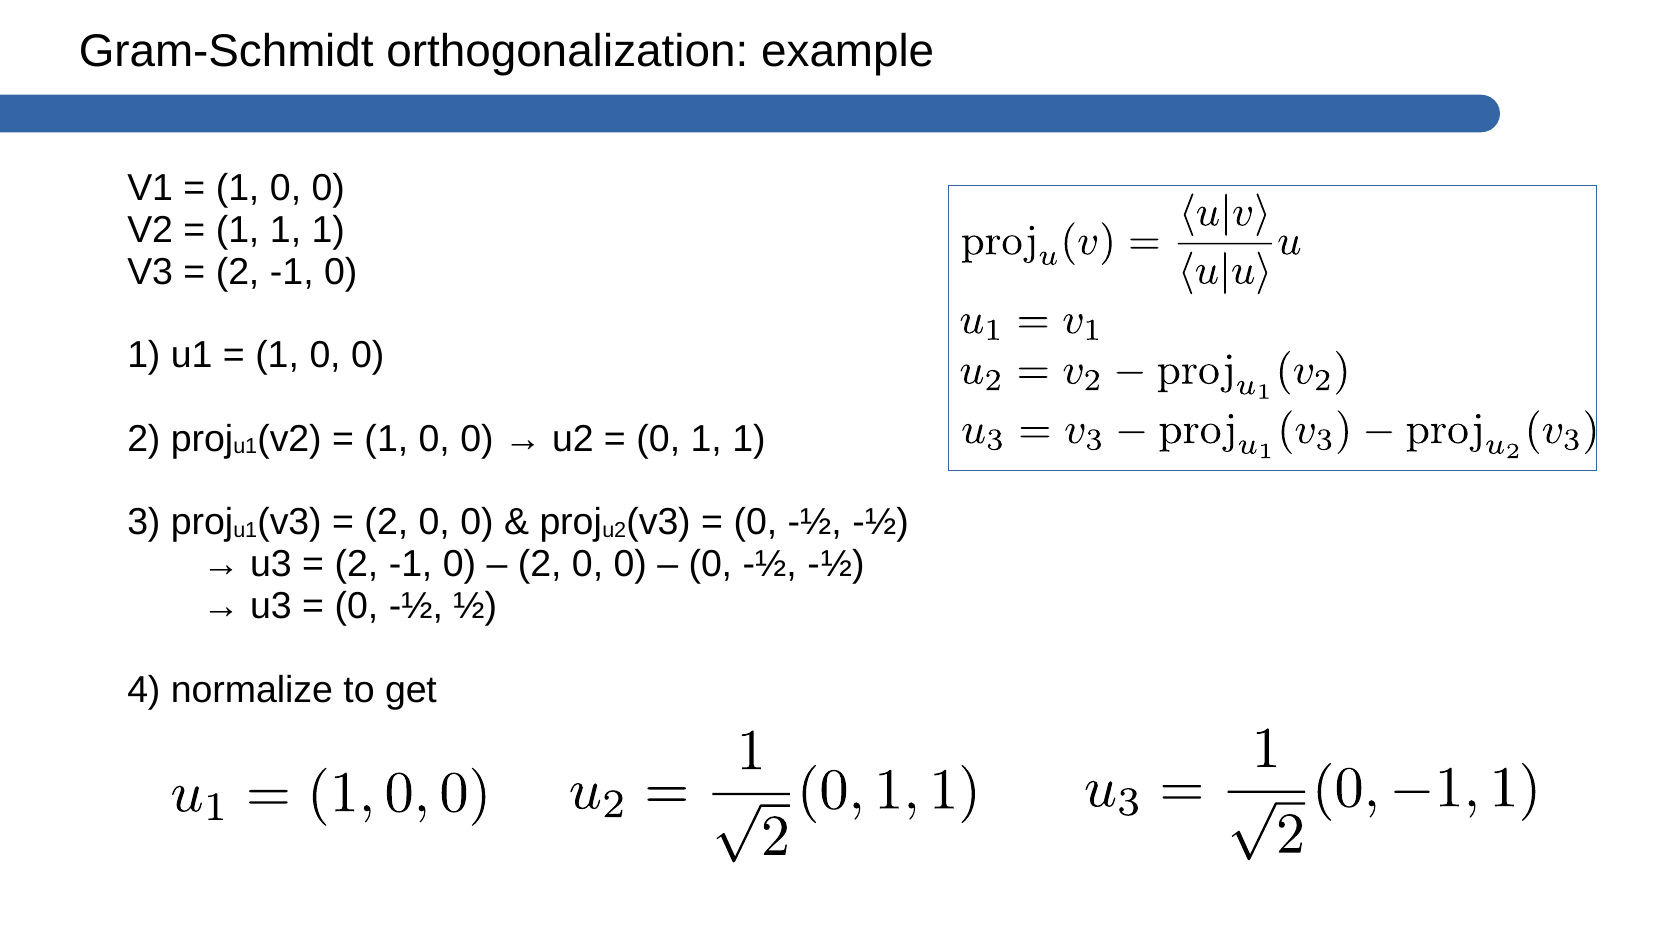

# Gram-Schmidt orthogonalization: example
V1 = (1, 0, 0)
V2 = (1, 1, 1)
V3 = (2, -1, 0)
1) u1 = (1, 0, 0)
2) proju1(v2) = (1, 0, 0) → u2 = (0, 1, 1)
3) proju1(v3) = (2, 0, 0) & proju2(v3) = (0, -½, -½)
	→ u3 = (2, -1, 0) – (2, 0, 0) – (0, -½, -½)
	→ u3 = (0, -½, ½)
4) normalize to get